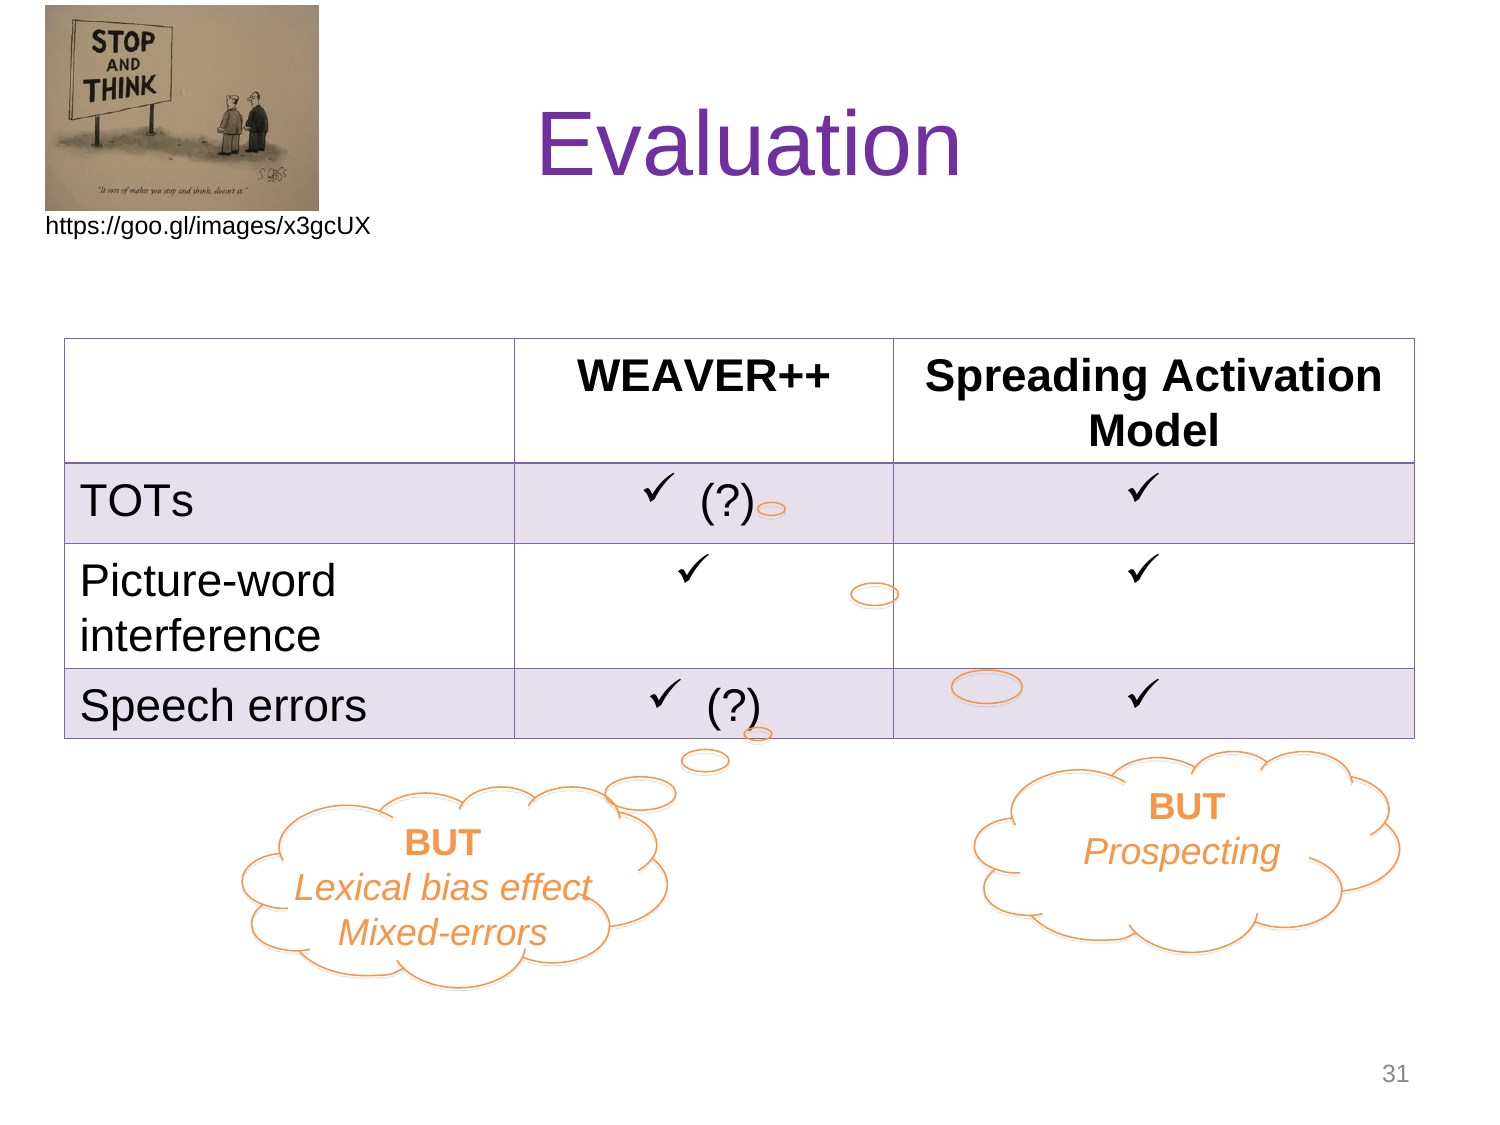

# Evaluation
https://goo.gl/images/x3gcUX
| | WEAVER++ | Spreading Activation Model |
| --- | --- | --- |
| TOTs | (?) | |
| Picture-word interference | | |
| Speech errors | (?) | |
BUT
Prospecting
BUT
Lexical bias effect Mixed-errors